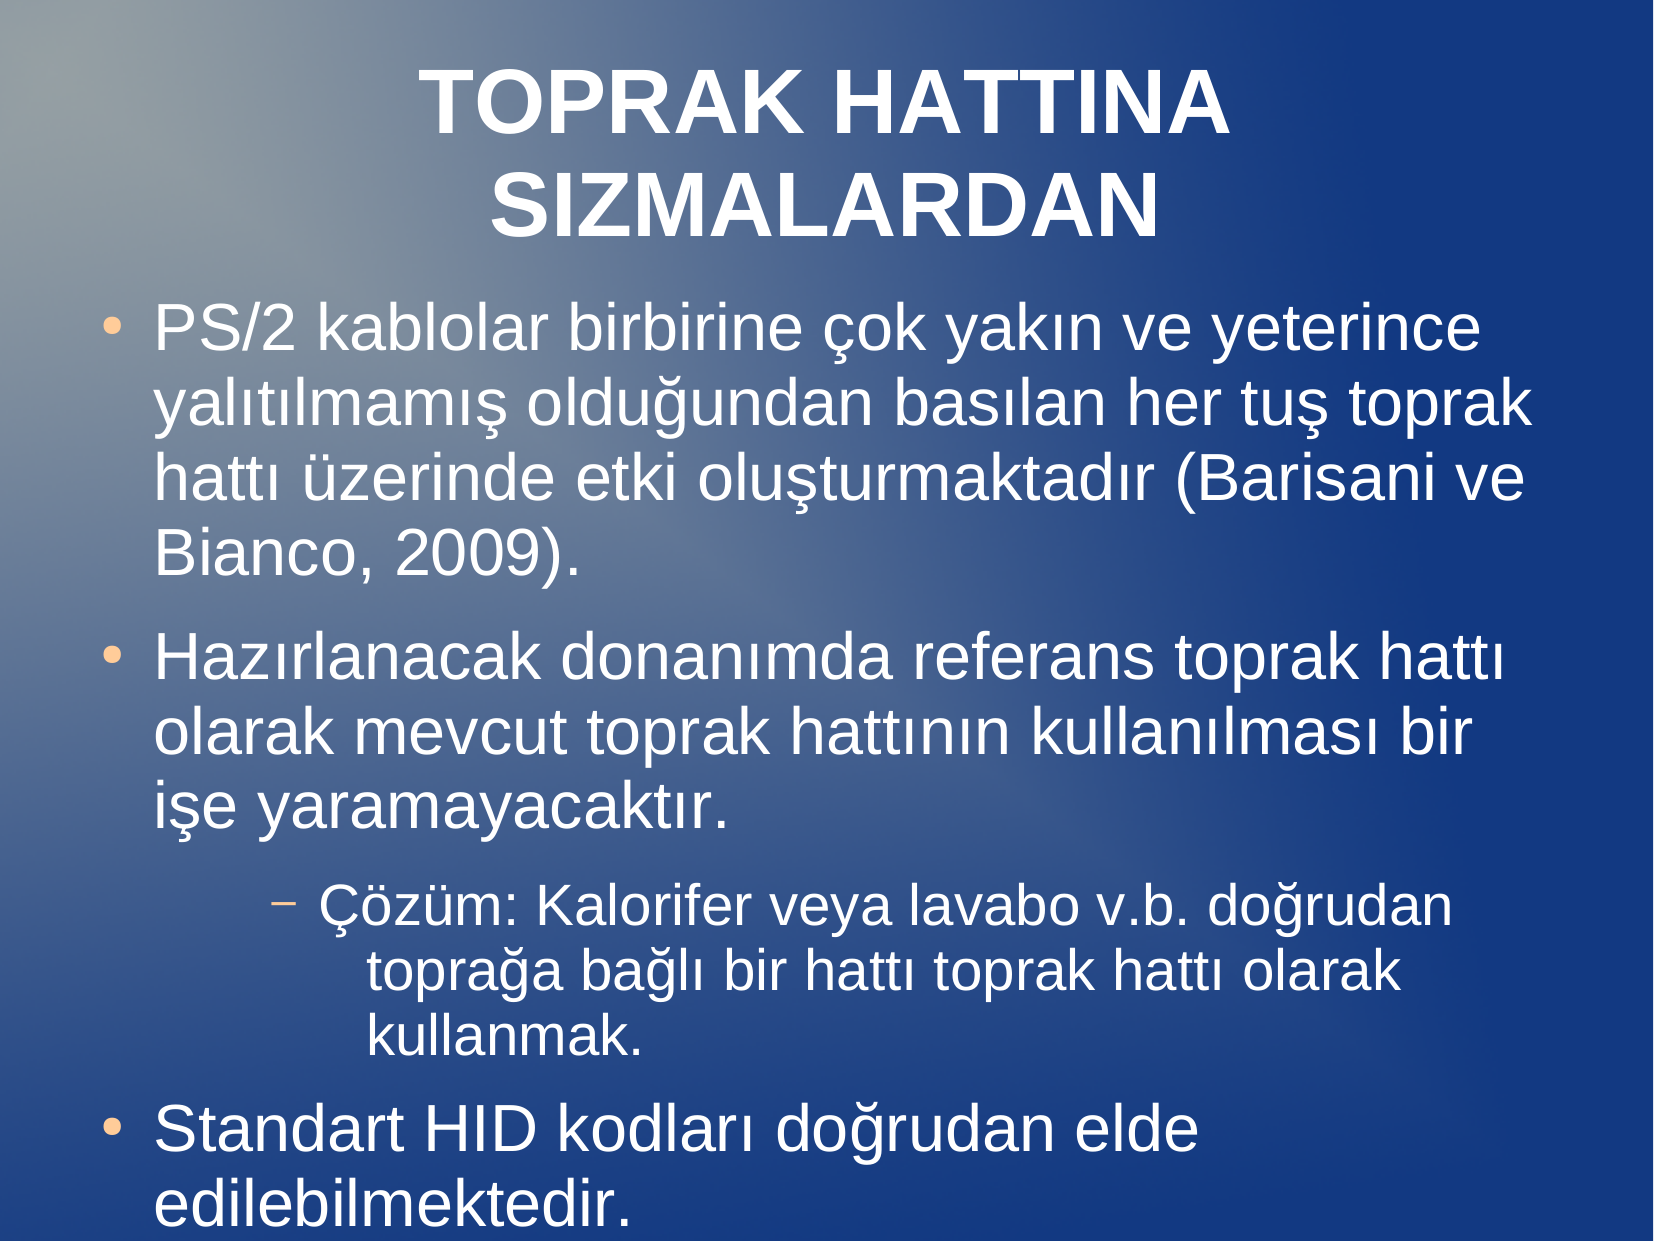

# TOPRAK HATTINA SIZMALARDAN
PS/2 kablolar birbirine çok yakın ve yeterince yalıtılmamış olduğundan basılan her tuş toprak hattı üzerinde etki oluşturmaktadır (Barisani ve Bianco, 2009).
Hazırlanacak donanımda referans toprak hattı olarak mevcut toprak hattının kullanılması bir işe yaramayacaktır.
Çözüm: Kalorifer veya lavabo v.b. doğrudan toprağa bağlı bir hattı toprak hattı olarak kullanmak.
Standart HID kodları doğrudan elde edilebilmektedir.